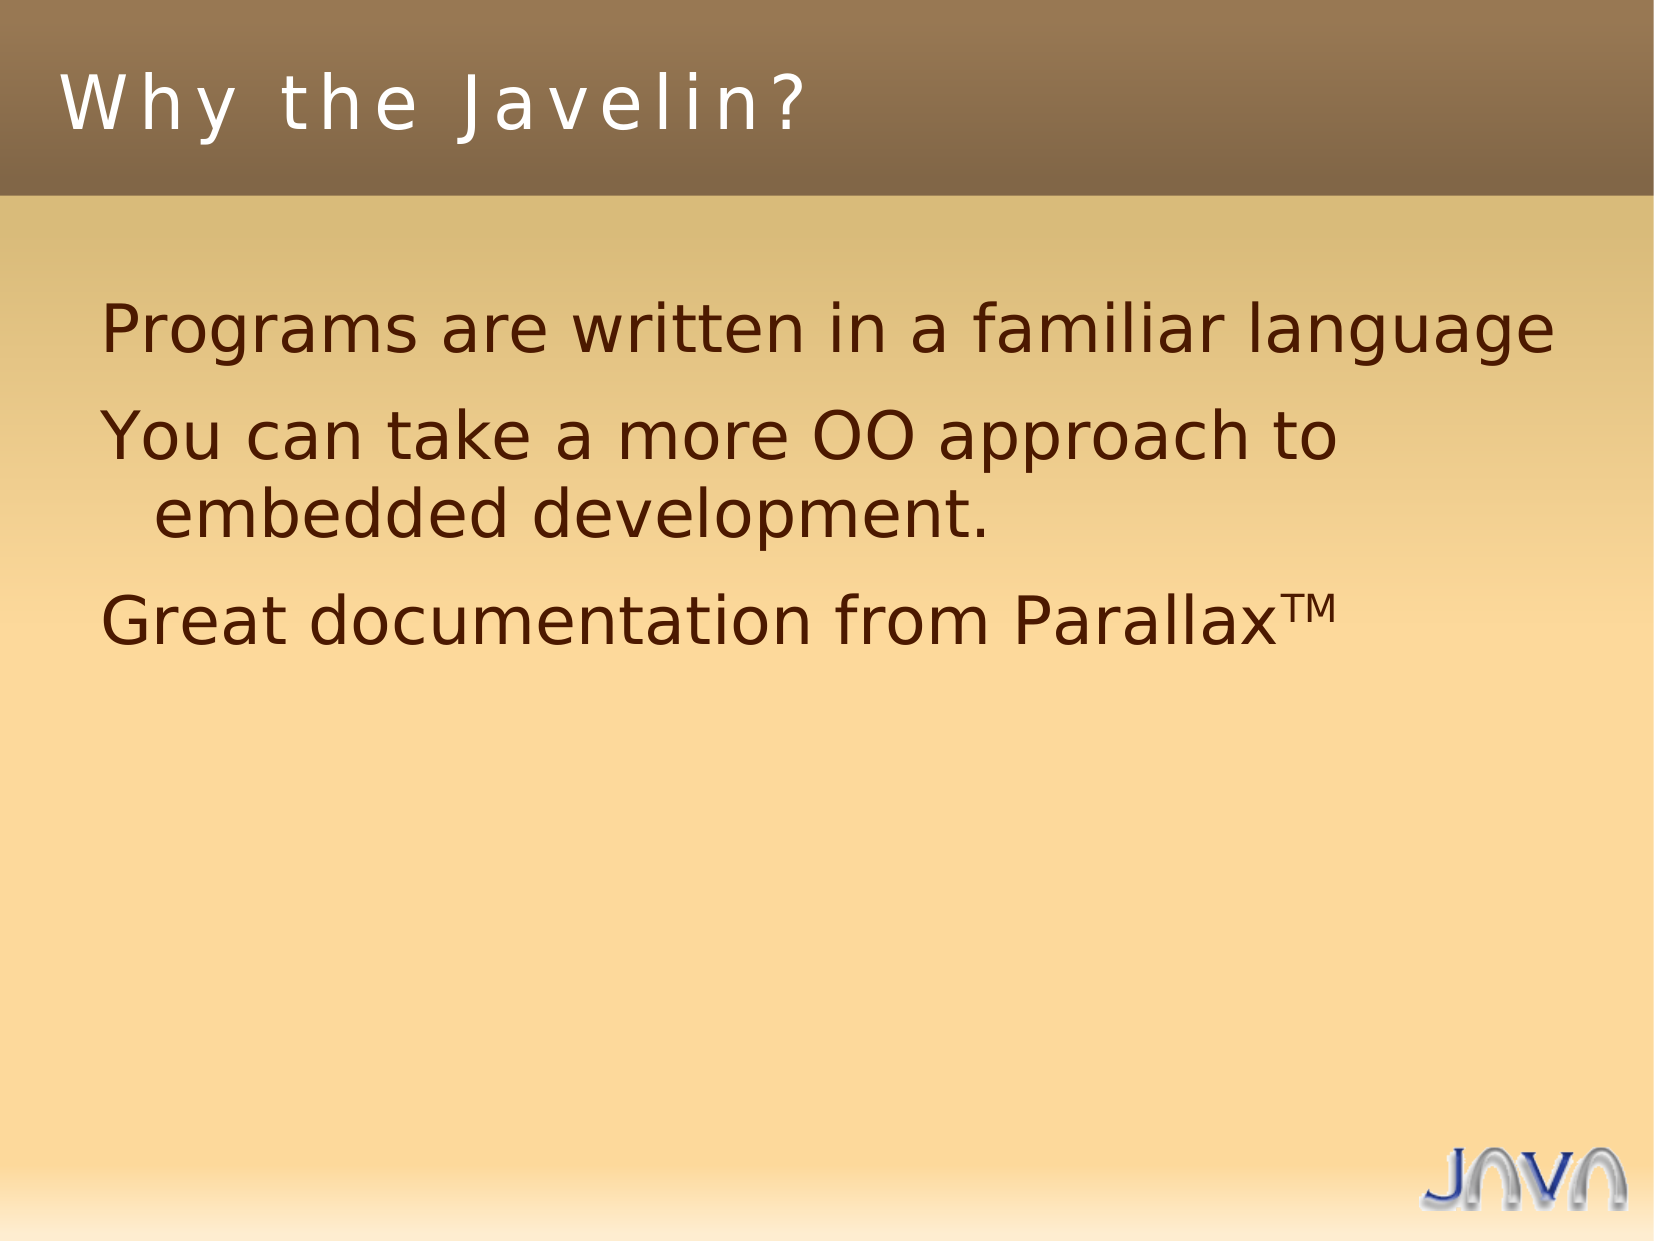

# Why the Javelin?
Programs are written in a familiar language
You can take a more OO approach to embedded development.
Great documentation from ParallaxTM